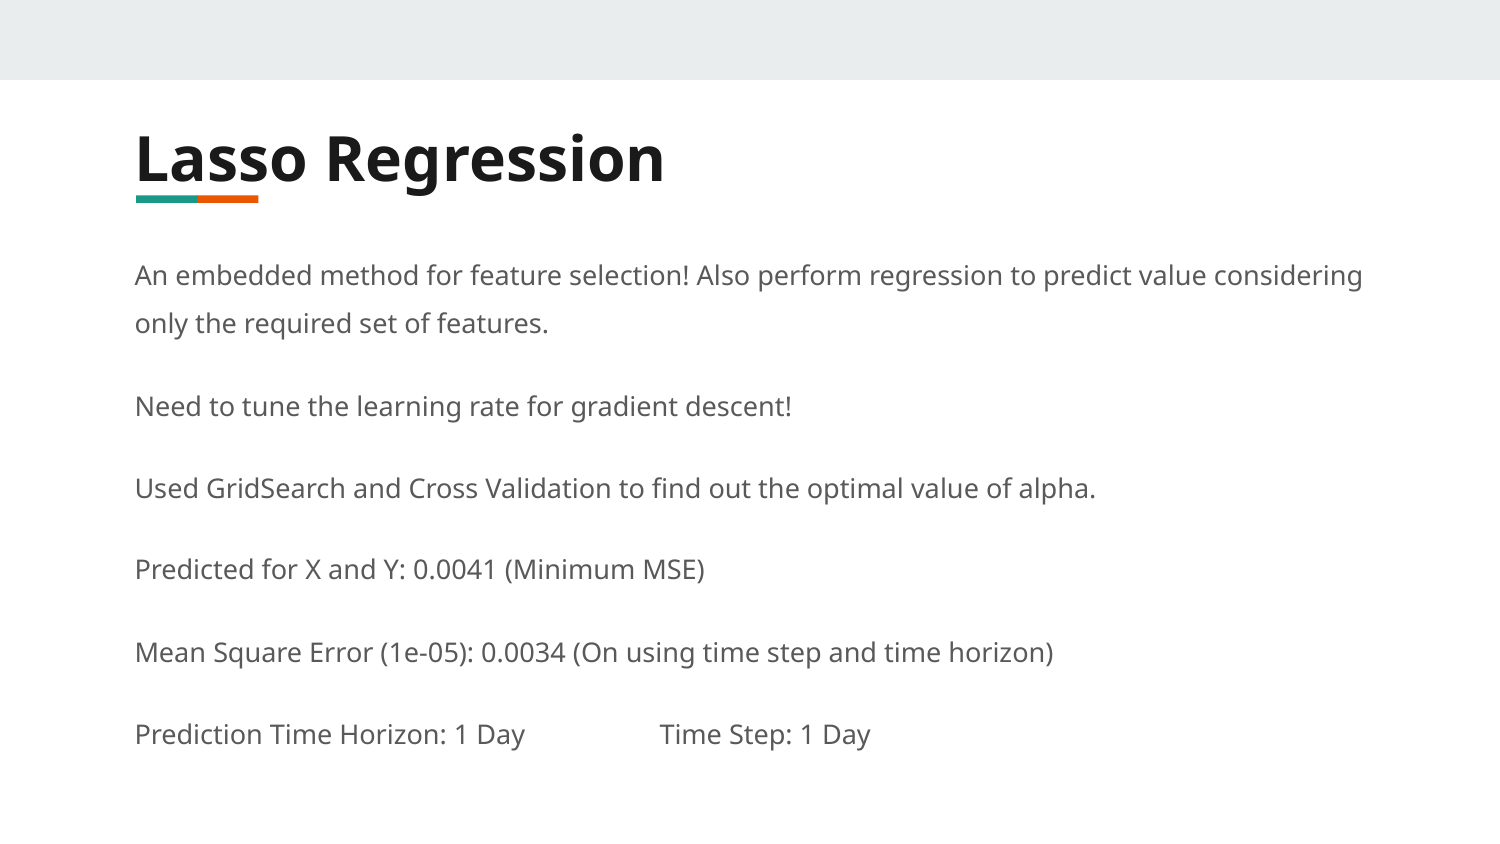

# Lasso Regression
An embedded method for feature selection! Also perform regression to predict value considering only the required set of features.
Need to tune the learning rate for gradient descent!
Used GridSearch and Cross Validation to find out the optimal value of alpha.
Predicted for X and Y: 0.0041 (Minimum MSE)
Mean Square Error (1e-05): 0.0034 (On using time step and time horizon)
Prediction Time Horizon: 1 Day		Time Step: 1 Day